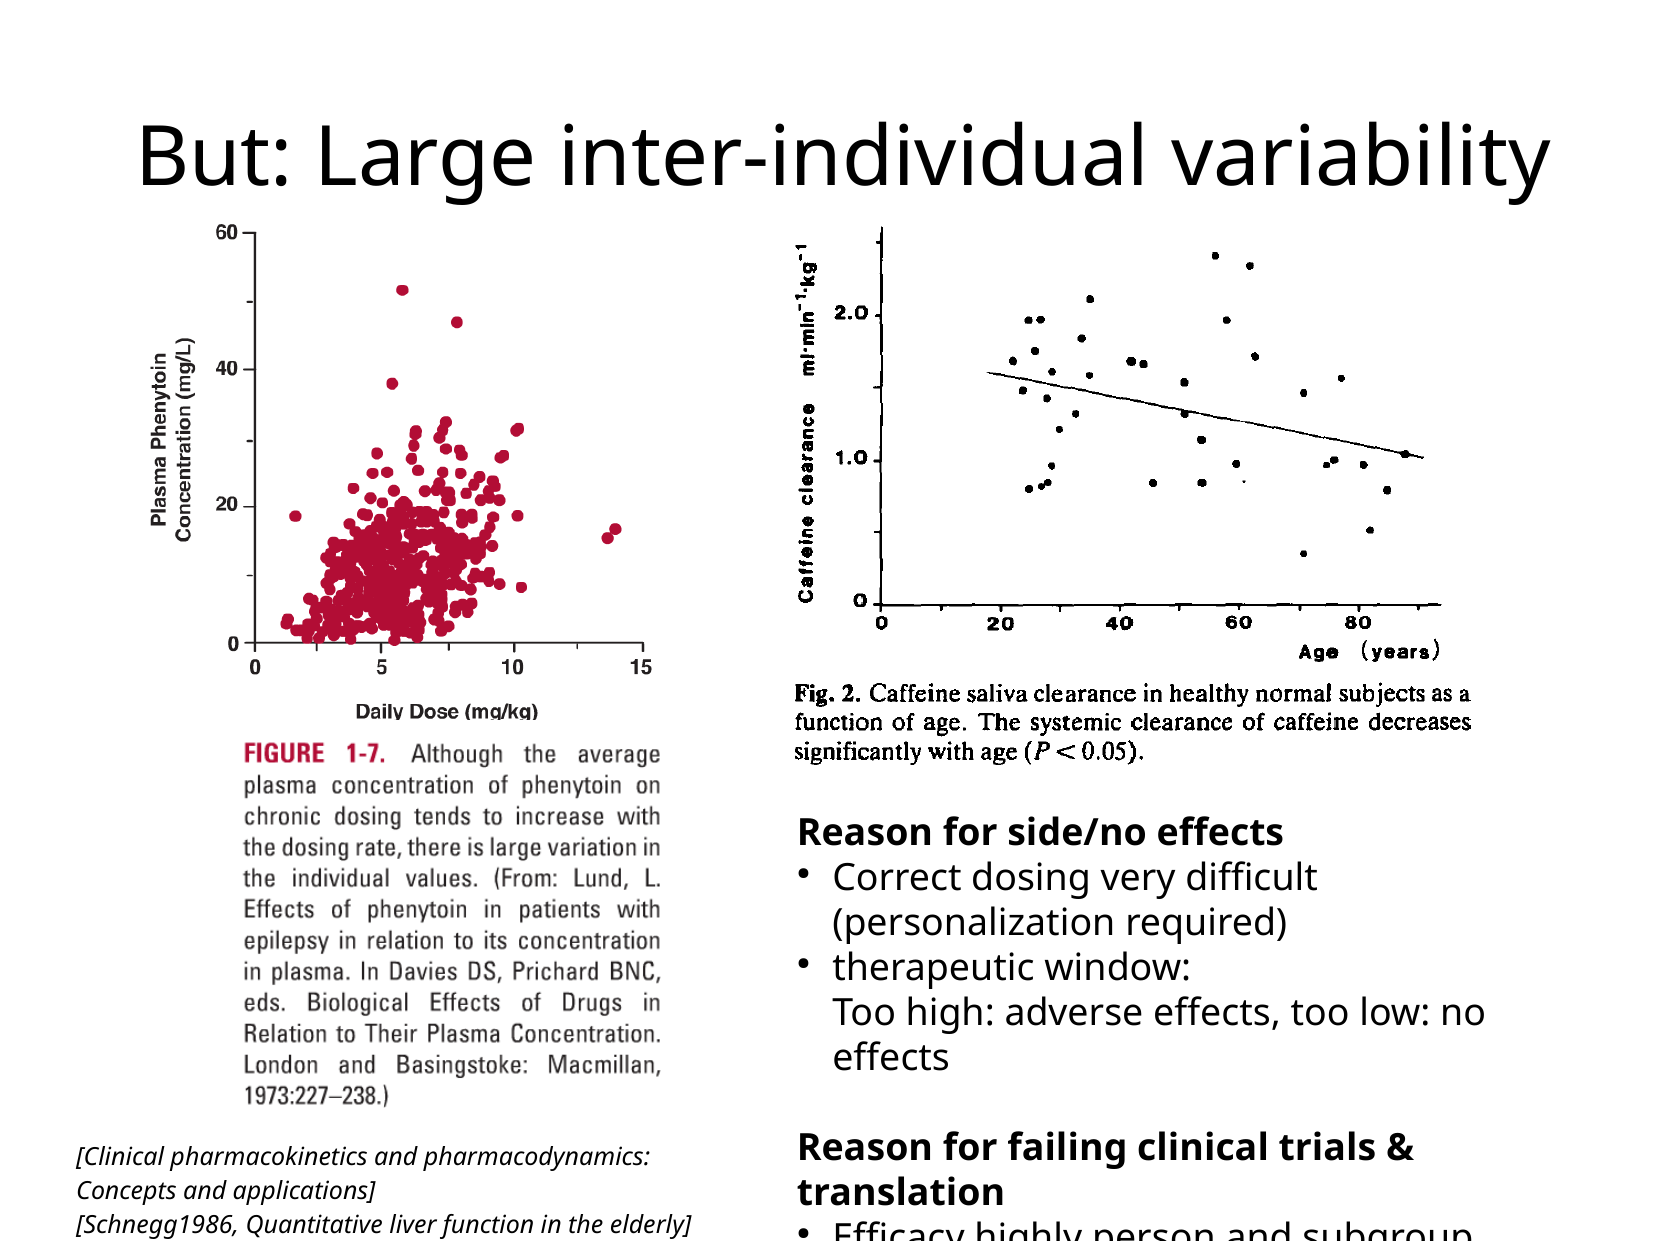

# But: Large inter-individual variability
Reason for side/no effects
Correct dosing very difficult
(personalization required)
therapeutic window:
Too high: adverse effects, too low: no effects
Reason for failing clinical trials & translation
Efficacy highly person and subgroup dependent
[Clinical pharmacokinetics and pharmacodynamics:
Concepts and applications]
[Schnegg1986, Quantitative liver function in the elderly]